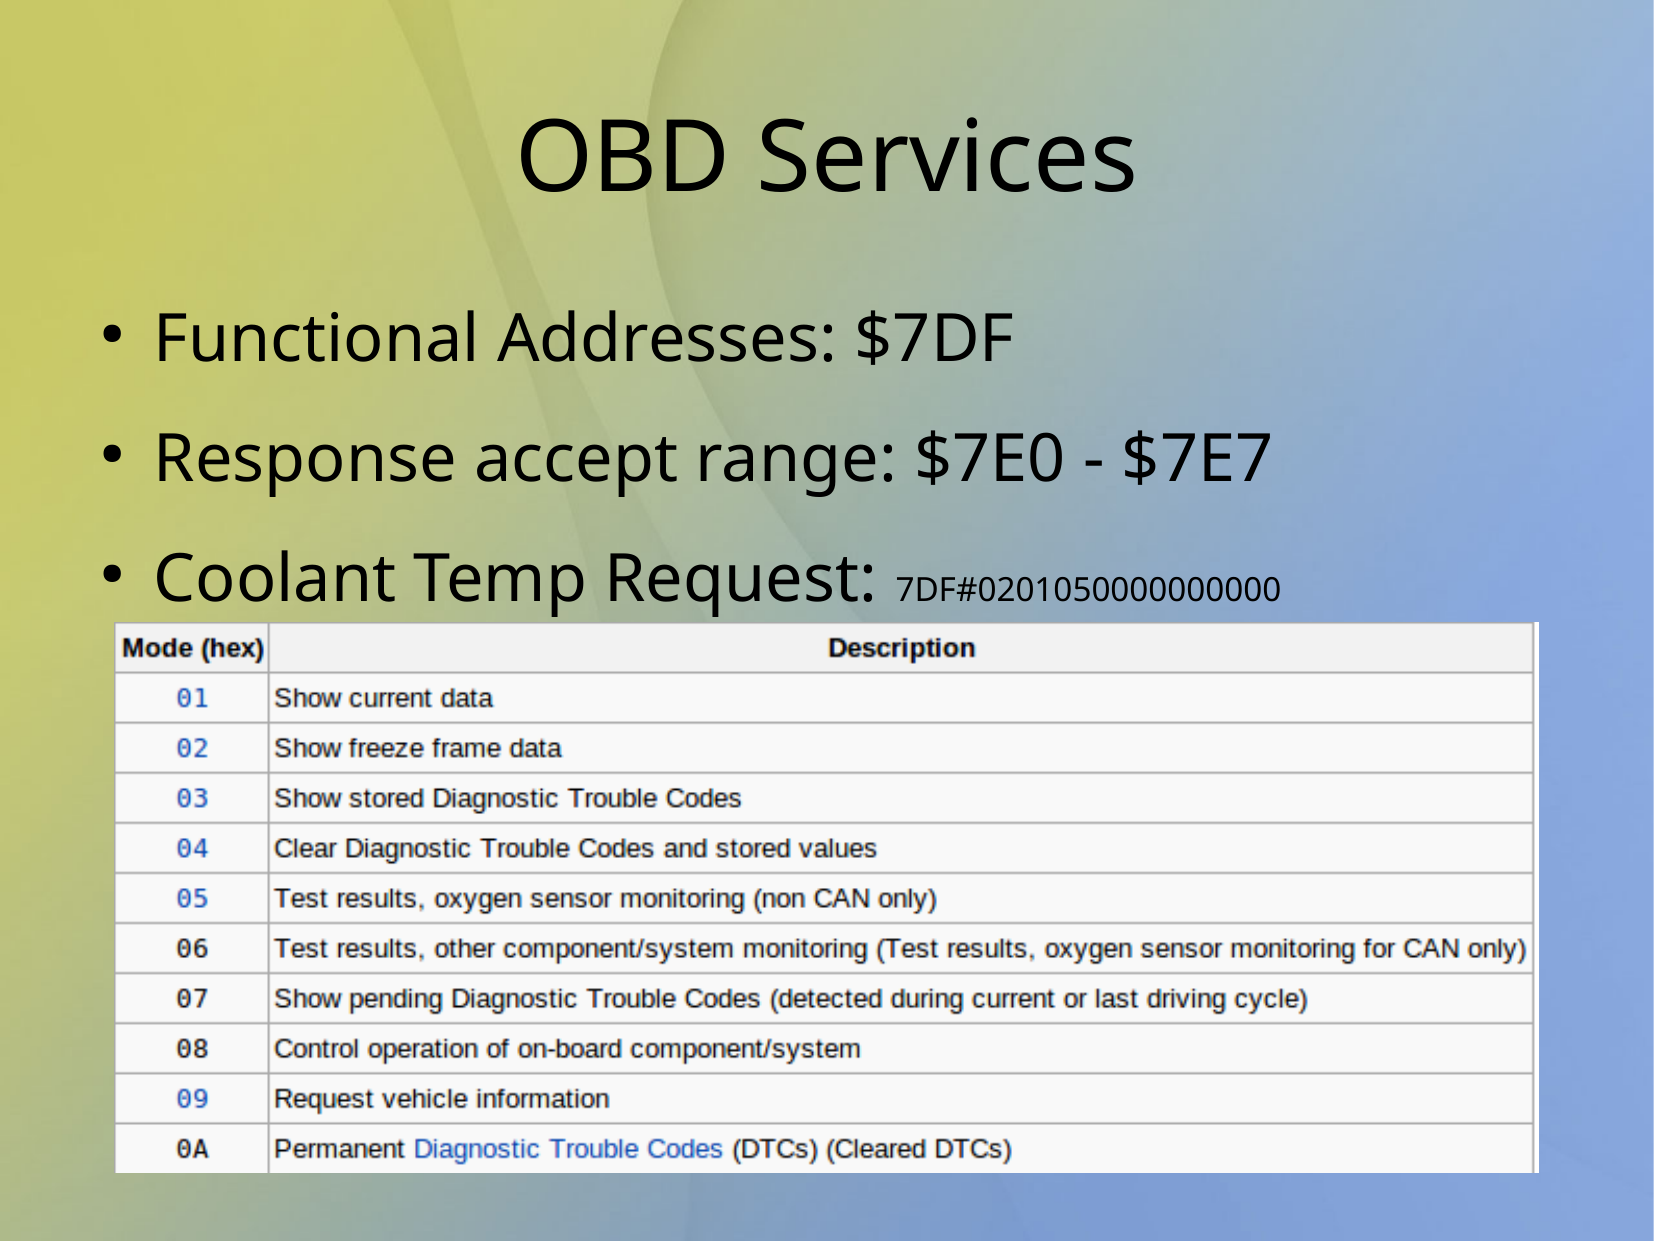

# OBD Services
Functional Addresses: $7DF
Response accept range: $7E0 - $7E7
Coolant Temp Request: 7DF#0201050000000000